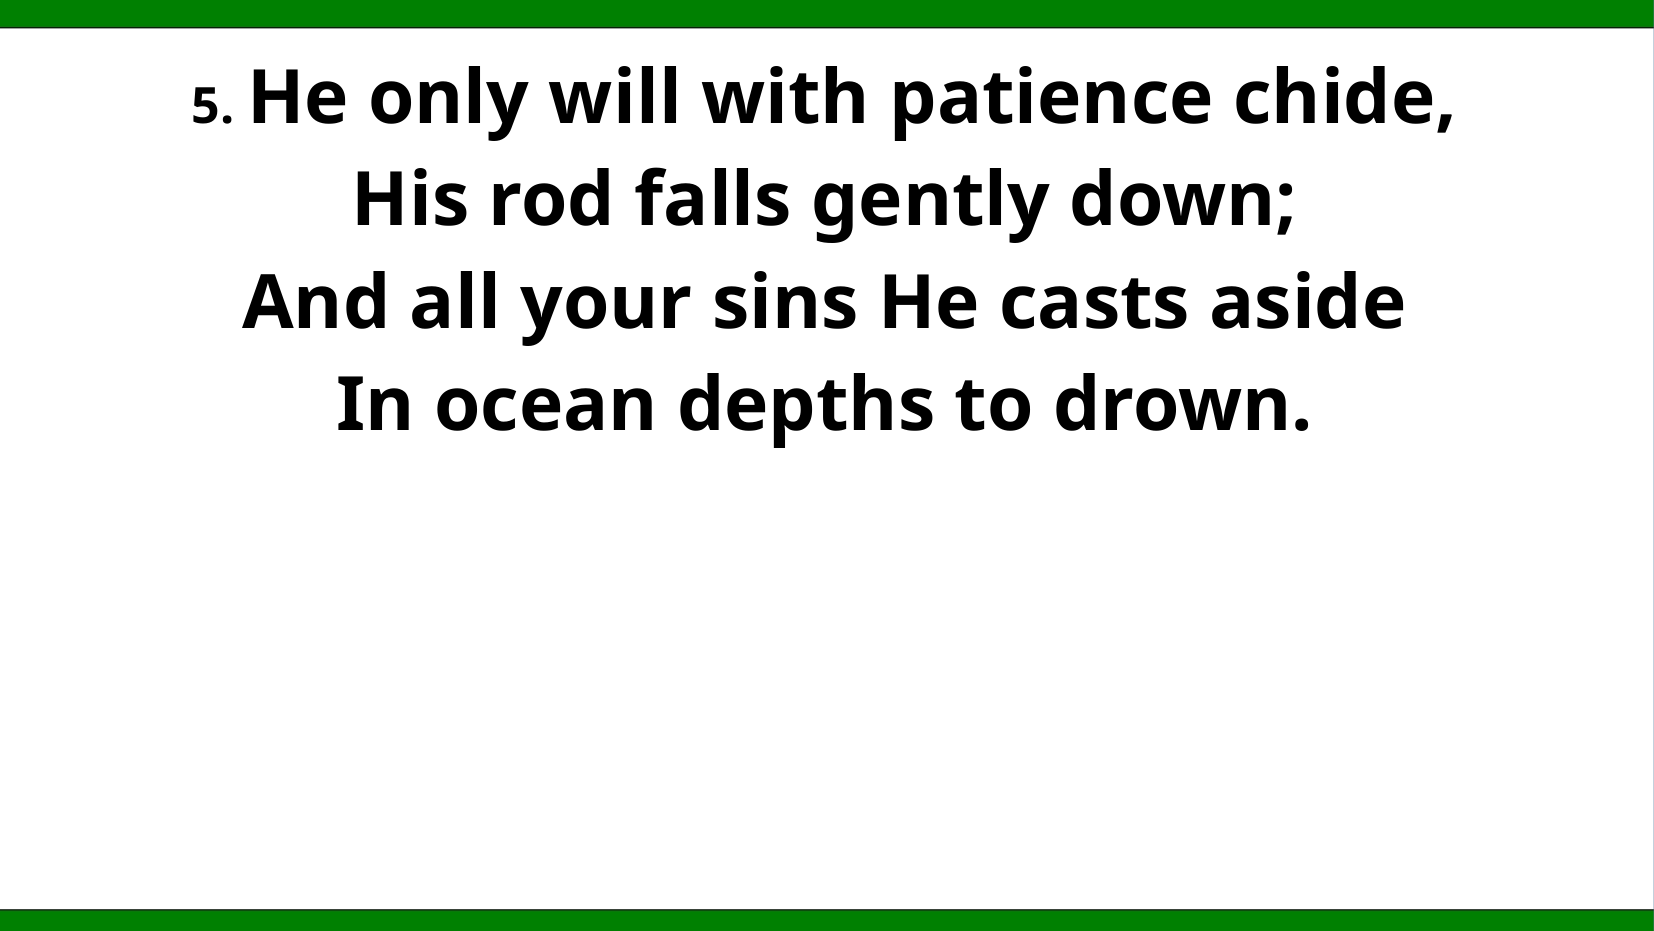

5. He only will with patience chide,
His rod falls gently down;
And all your sins He casts aside
In ocean depths to drown.